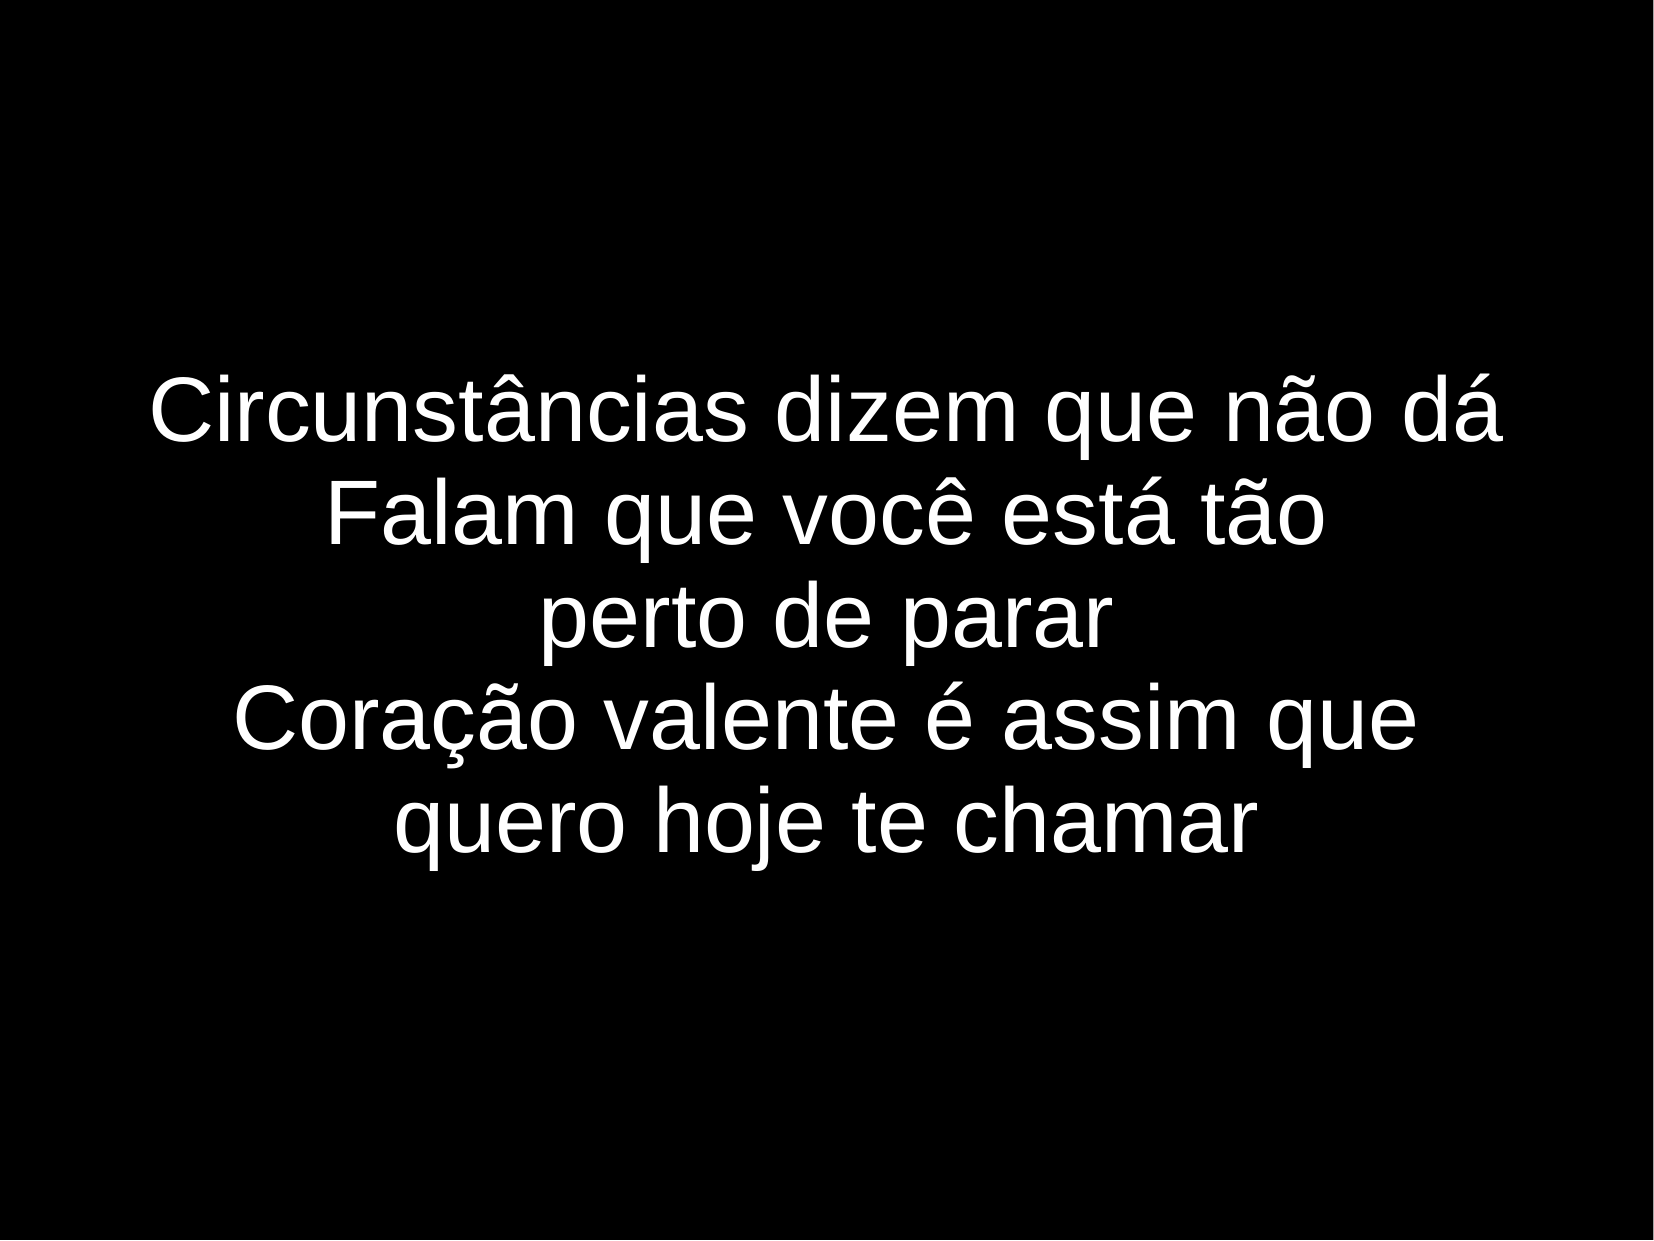

# Circunstâncias dizem que não dá
Falam que você está tão
perto de parar
Coração valente é assim que
quero hoje te chamar